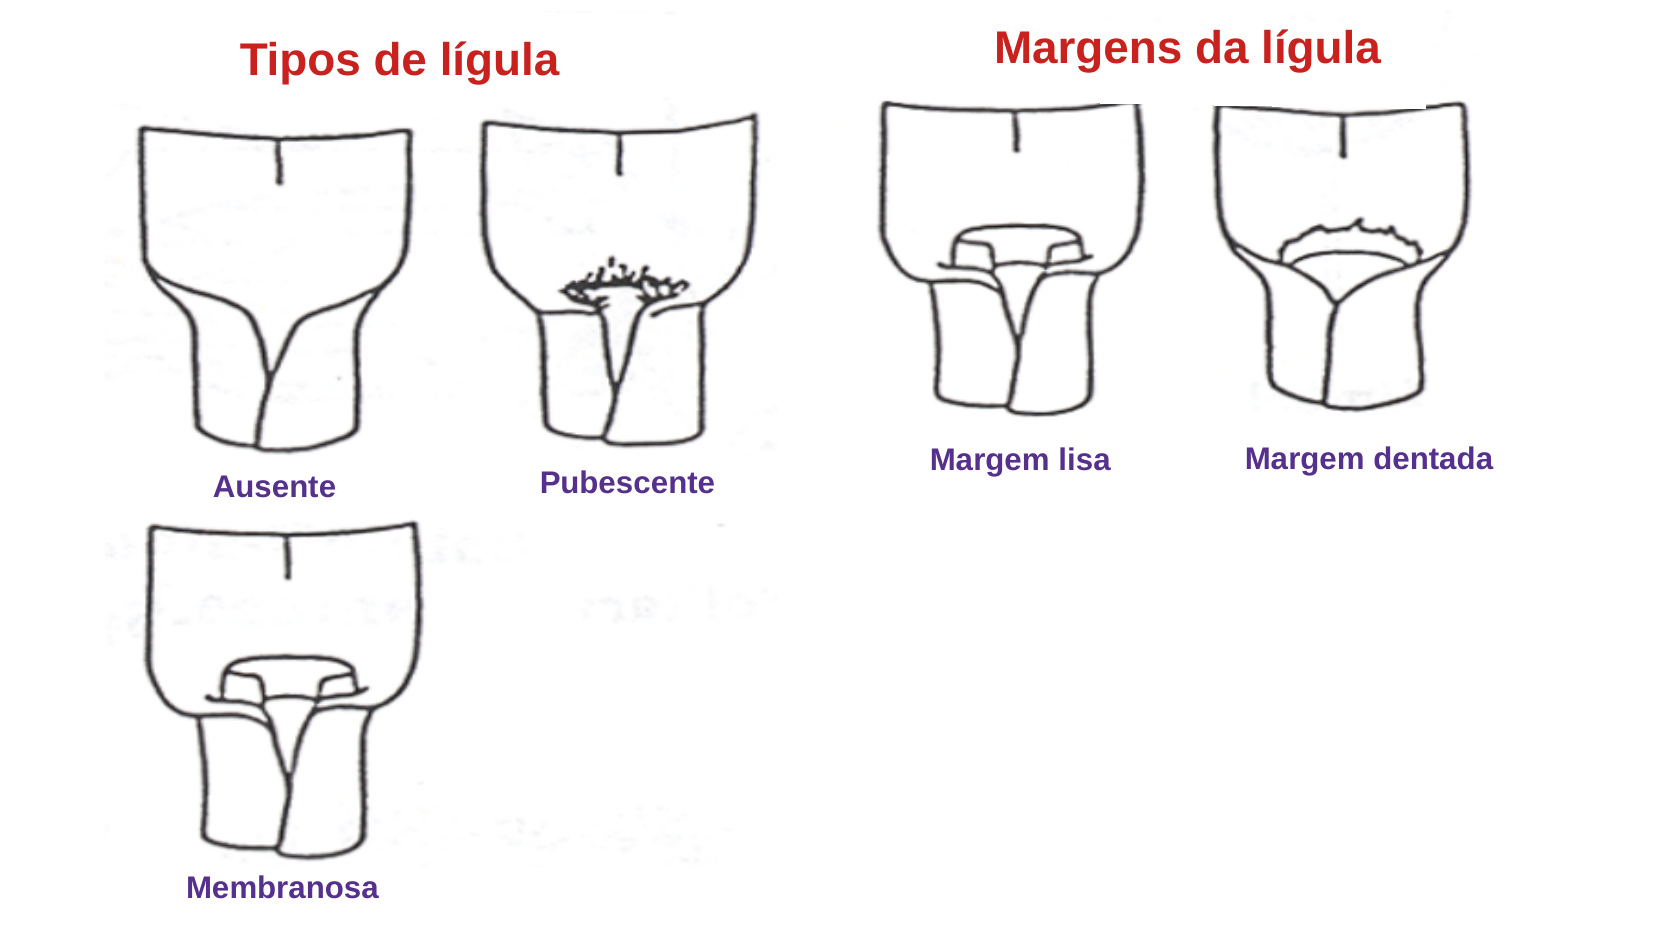

Margens da lígula
Tipos de lígula
Margem dentada
Margem lisa
Pubescente
Ausente
Membranosa